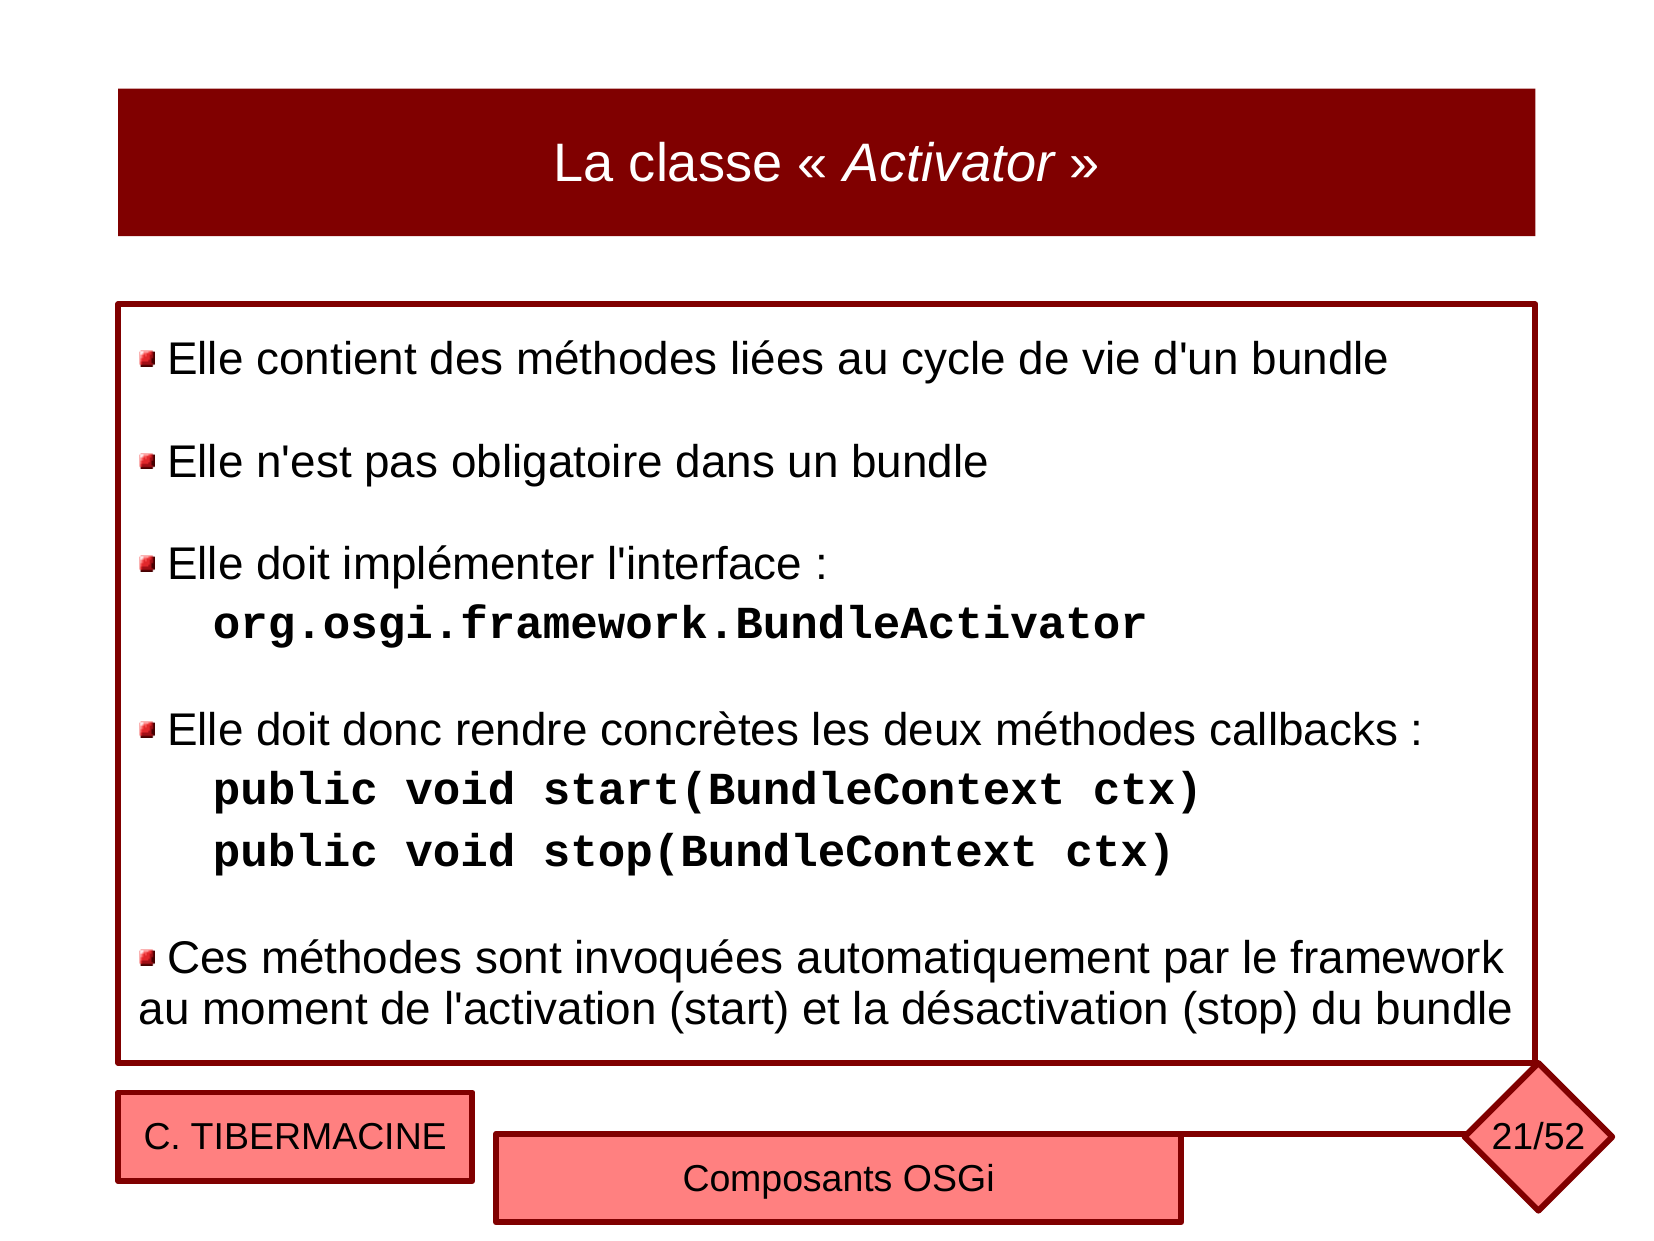

La classe « Activator »
 Elle contient des méthodes liées au cycle de vie d'un bundle
 Elle n'est pas obligatoire dans un bundle
 Elle doit implémenter l'interface :
	org.osgi.framework.BundleActivator
 Elle doit donc rendre concrètes les deux méthodes callbacks :
	public void start(BundleContext ctx)
	public void stop(BundleContext ctx)
 Ces méthodes sont invoquées automatiquement par le framework
au moment de l'activation (start) et la désactivation (stop) du bundle
C. TIBERMACINE
Composants OSGi